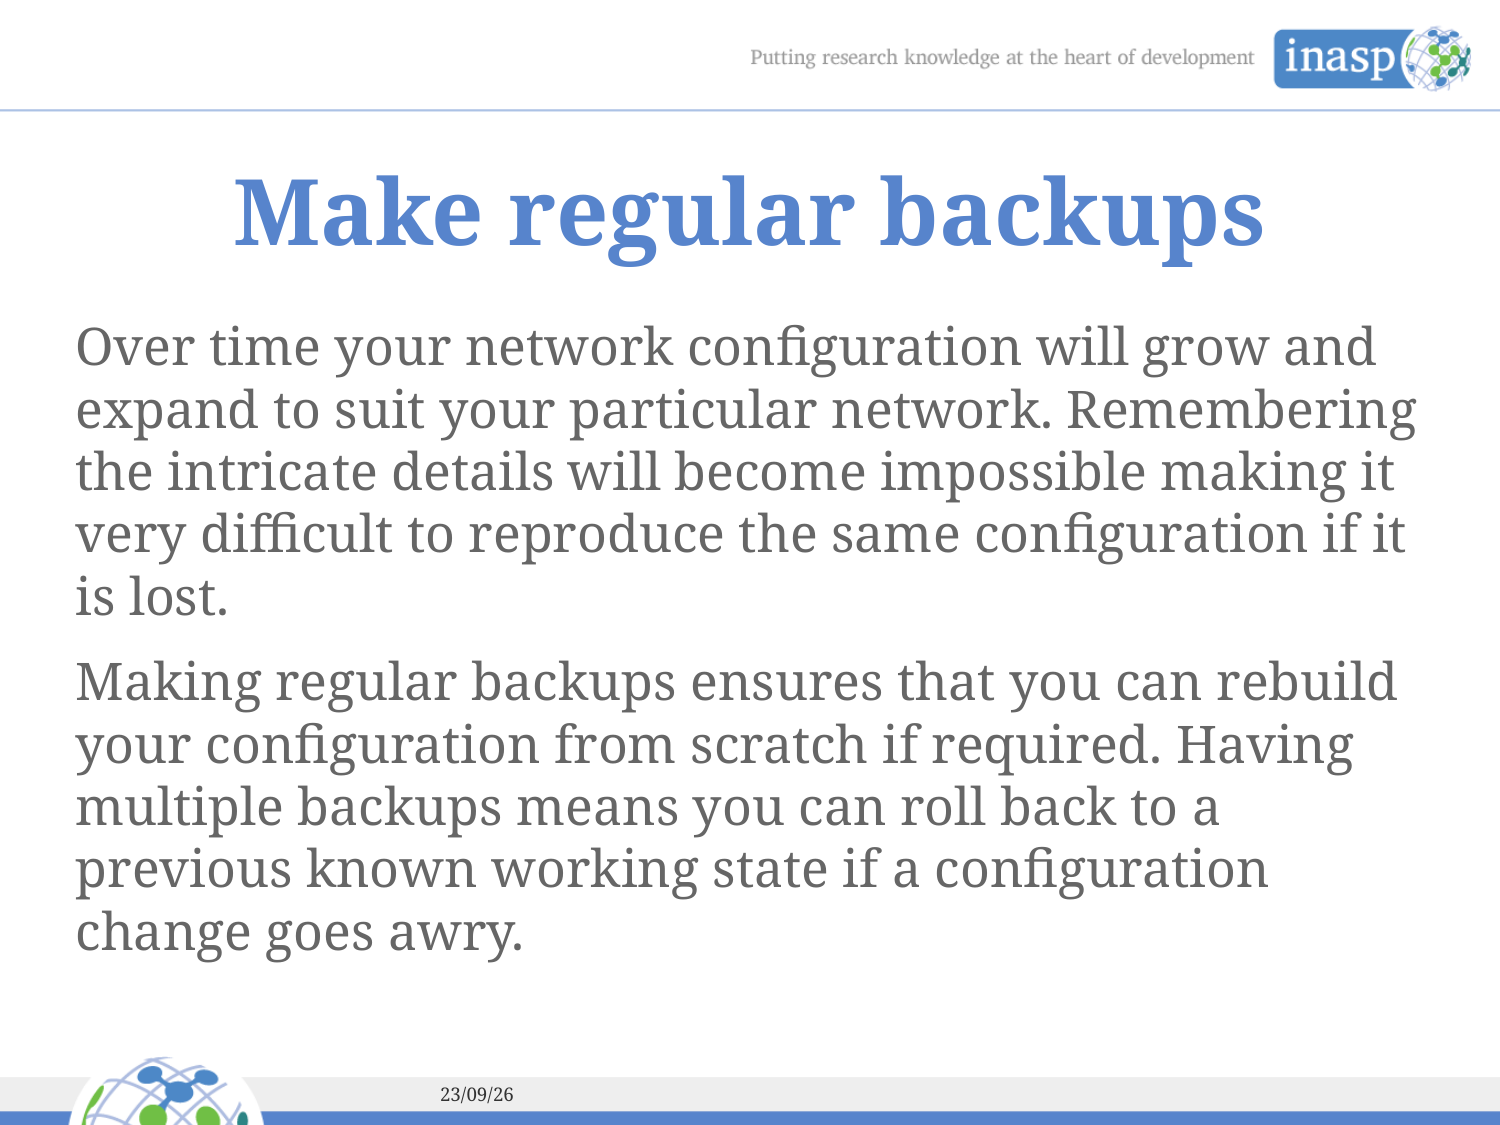

# Make regular backups
Over time your network configuration will grow and expand to suit your particular network. Remembering the intricate details will become impossible making it very difficult to reproduce the same configuration if it is lost.
Making regular backups ensures that you can rebuild your configuration from scratch if required. Having multiple backups means you can roll back to a previous known working state if a configuration change goes awry.